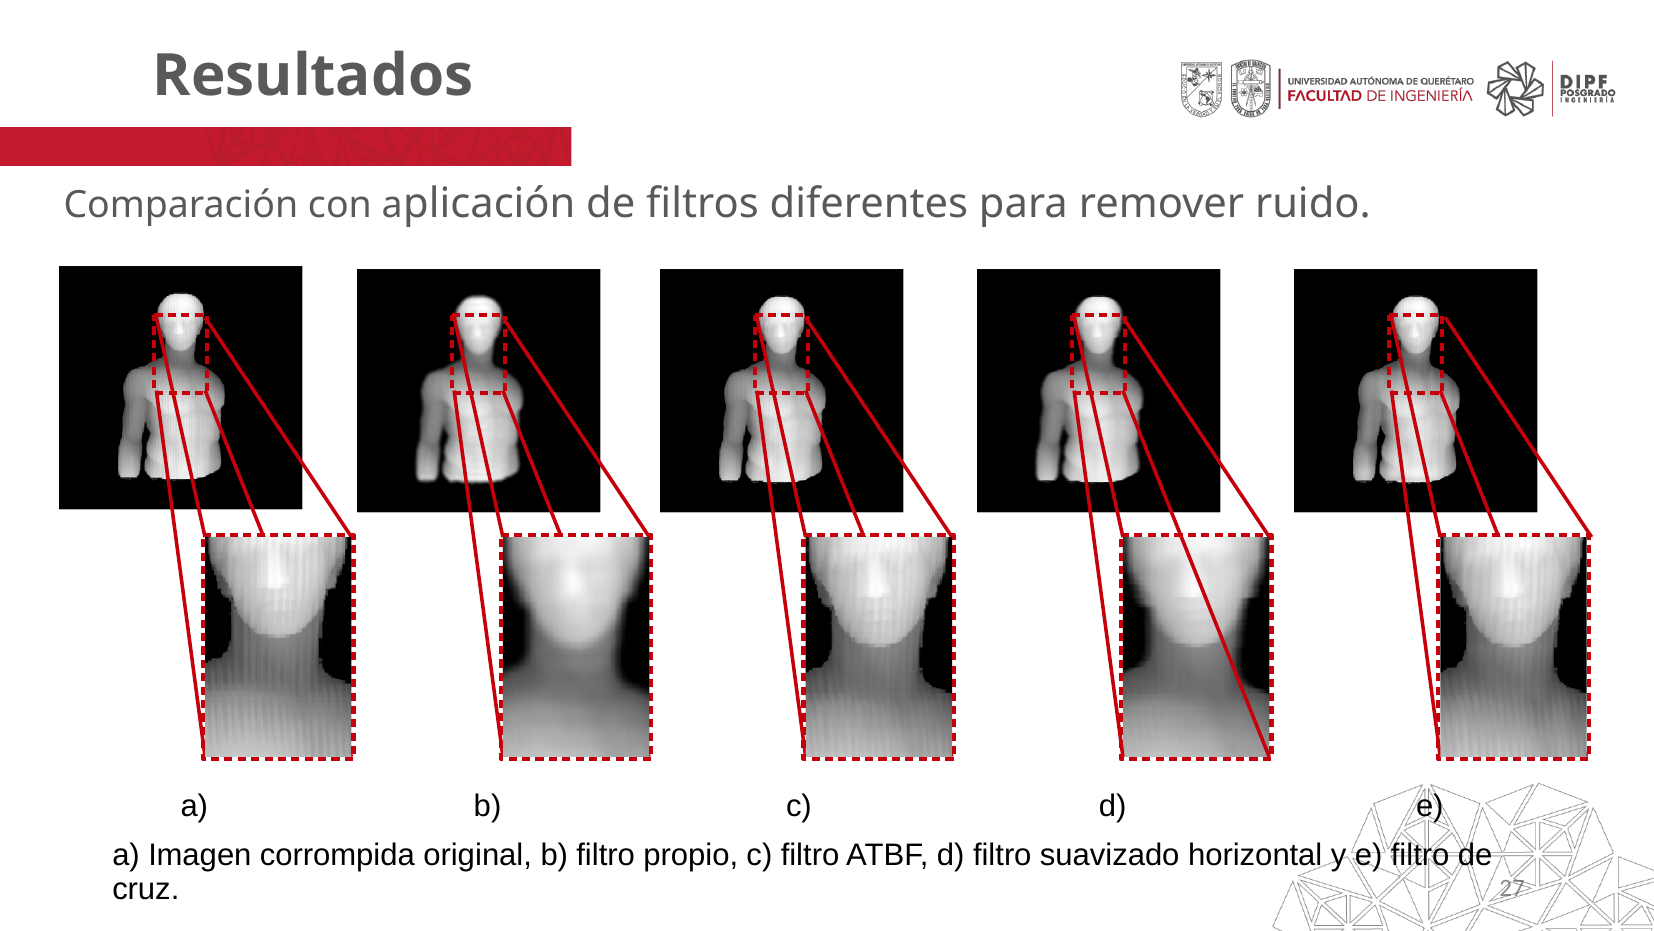

Resultados
Comparación con aplicación de filtros diferentes para remover ruido.
a)
b)
c)
d)
e)
a) Imagen corrompida original, b) filtro propio, c) filtro ATBF, d) filtro suavizado horizontal y e) filtro de cruz.
27